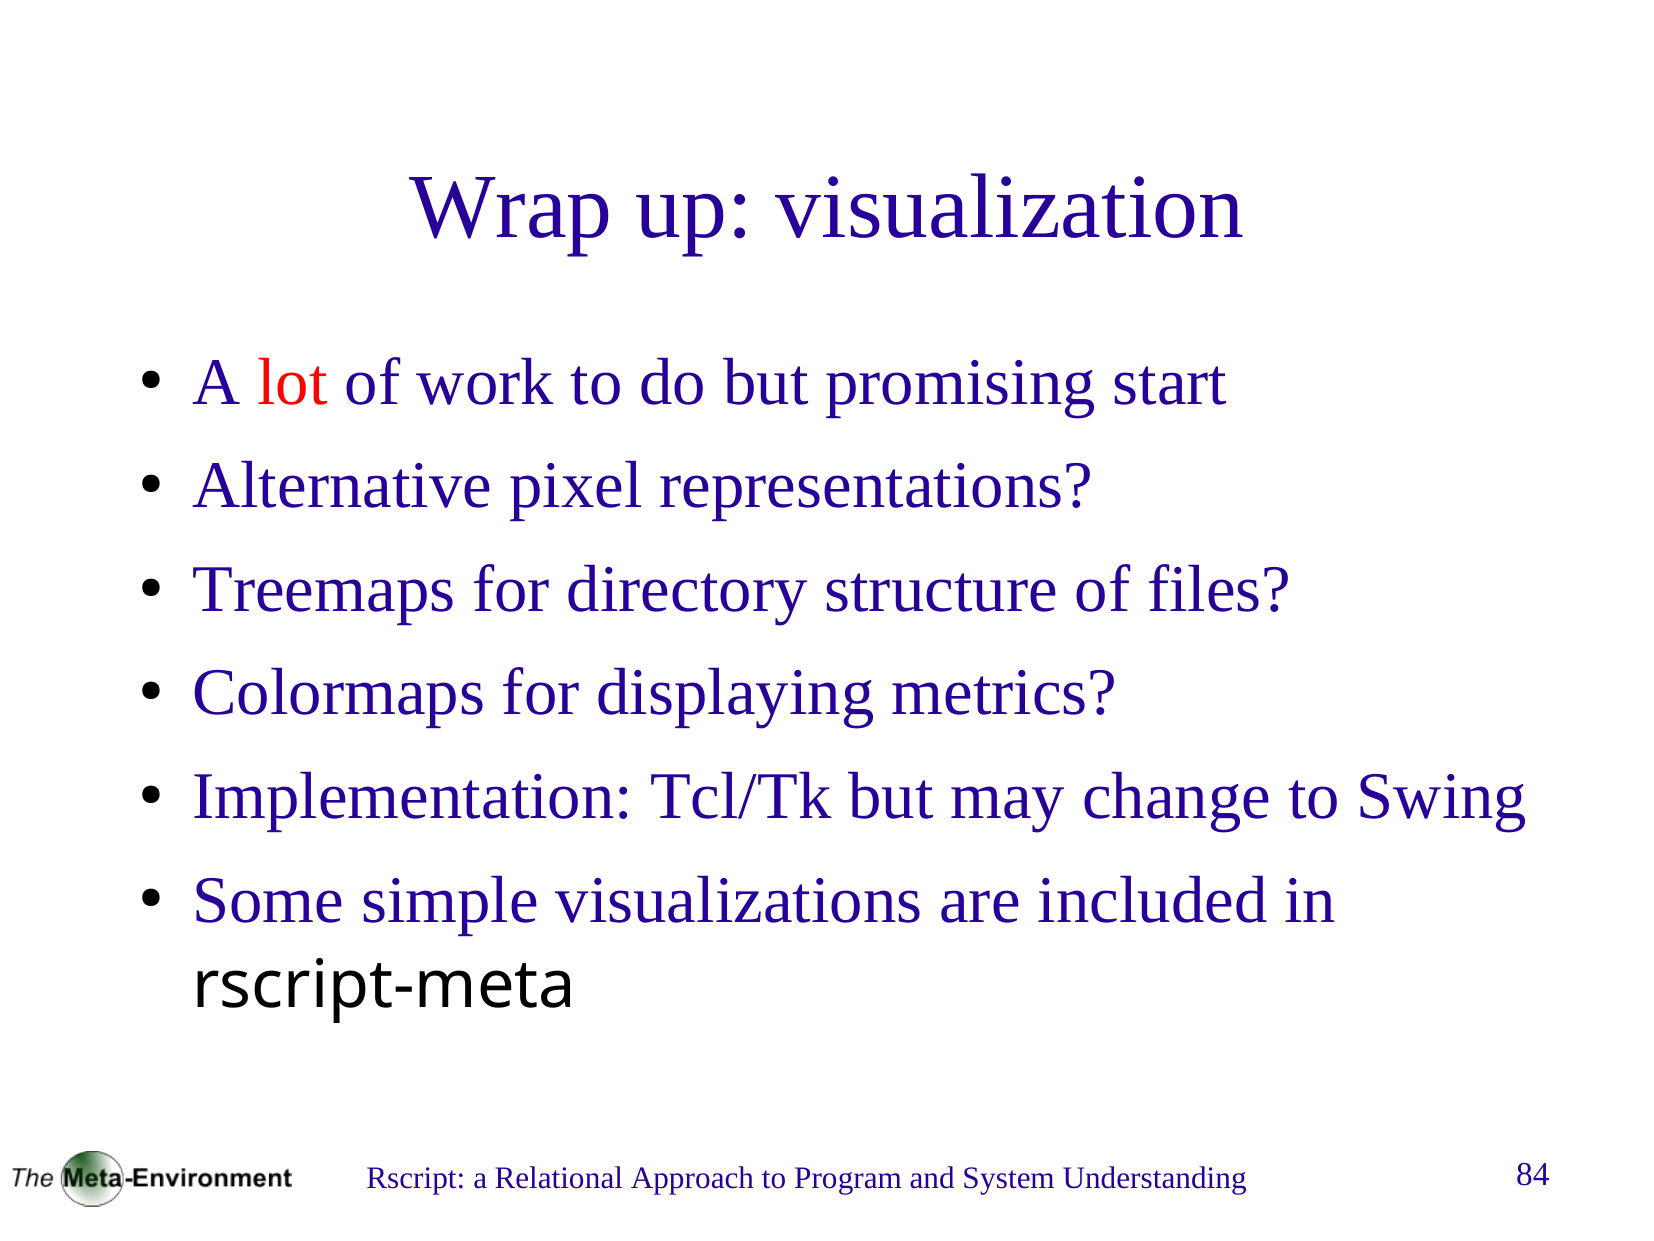

# Wrap up: visualization
A lot of work to do but promising start
Alternative pixel representations?
Treemaps for directory structure of files?
Colormaps for displaying metrics?
Implementation: Tcl/Tk but may change to Swing
Some simple visualizations are included in rscript-meta